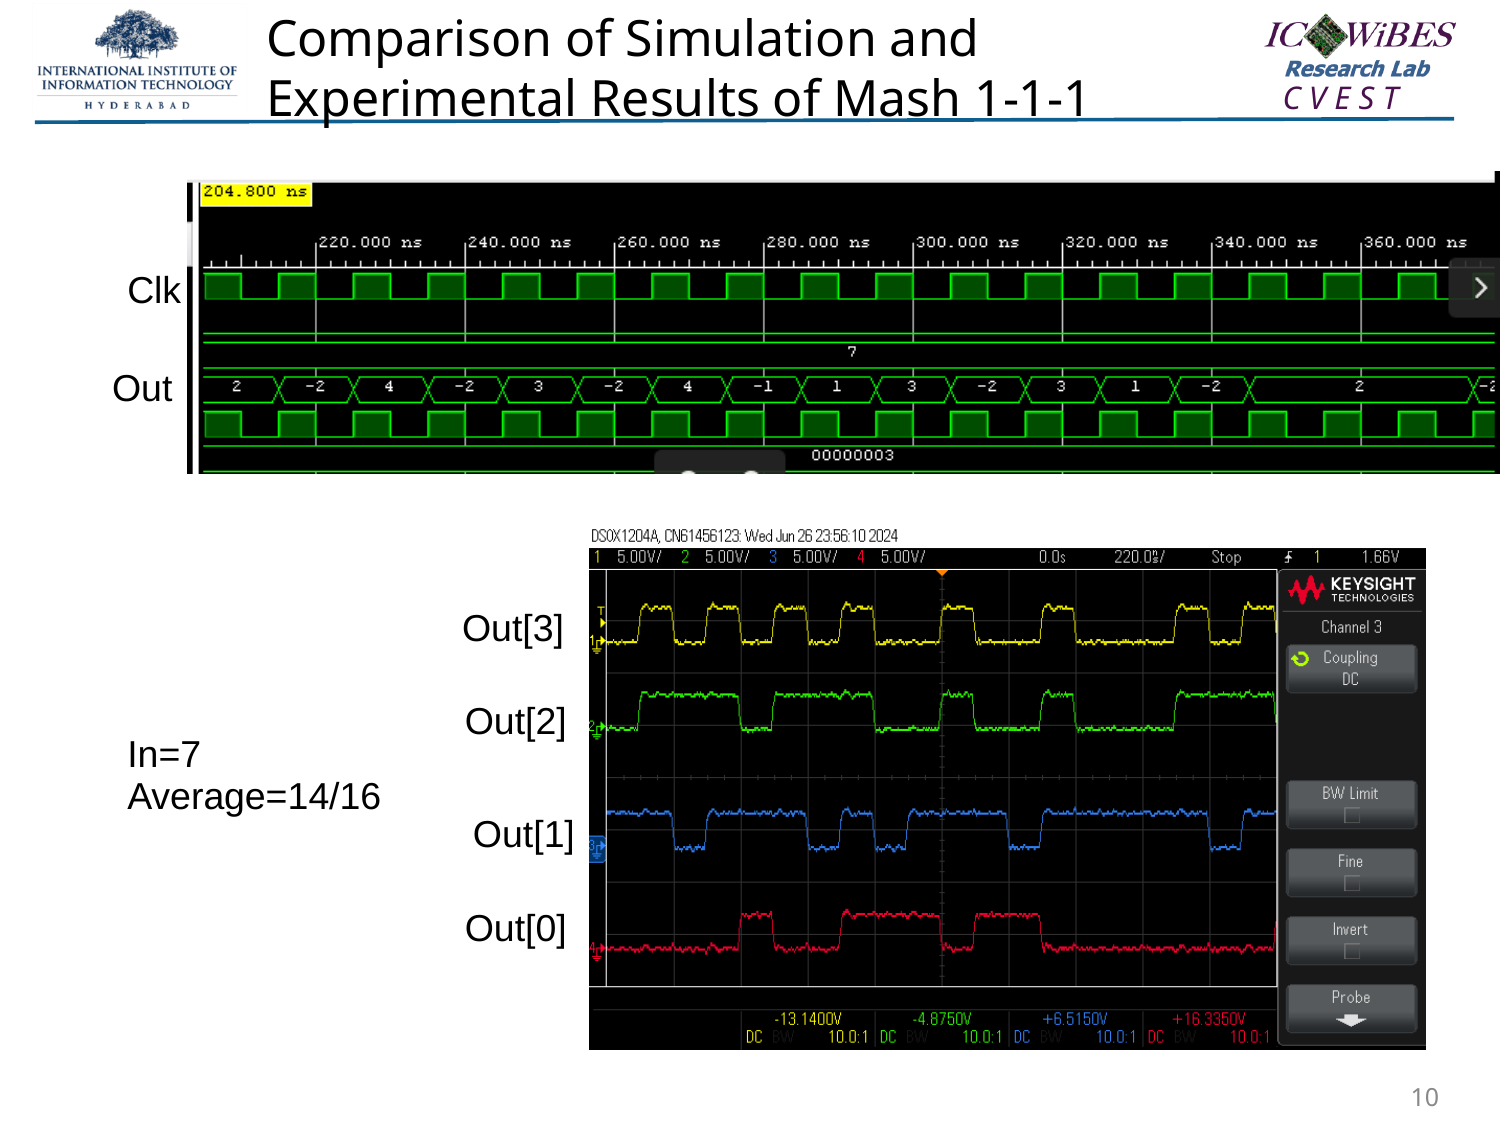

# Comparison of Simulation and Experimental Results of Mash 1-1-1
Clk
Out
Out[3]
Out[2]
In=7
Average=14/16
Out[1]
Out[0]